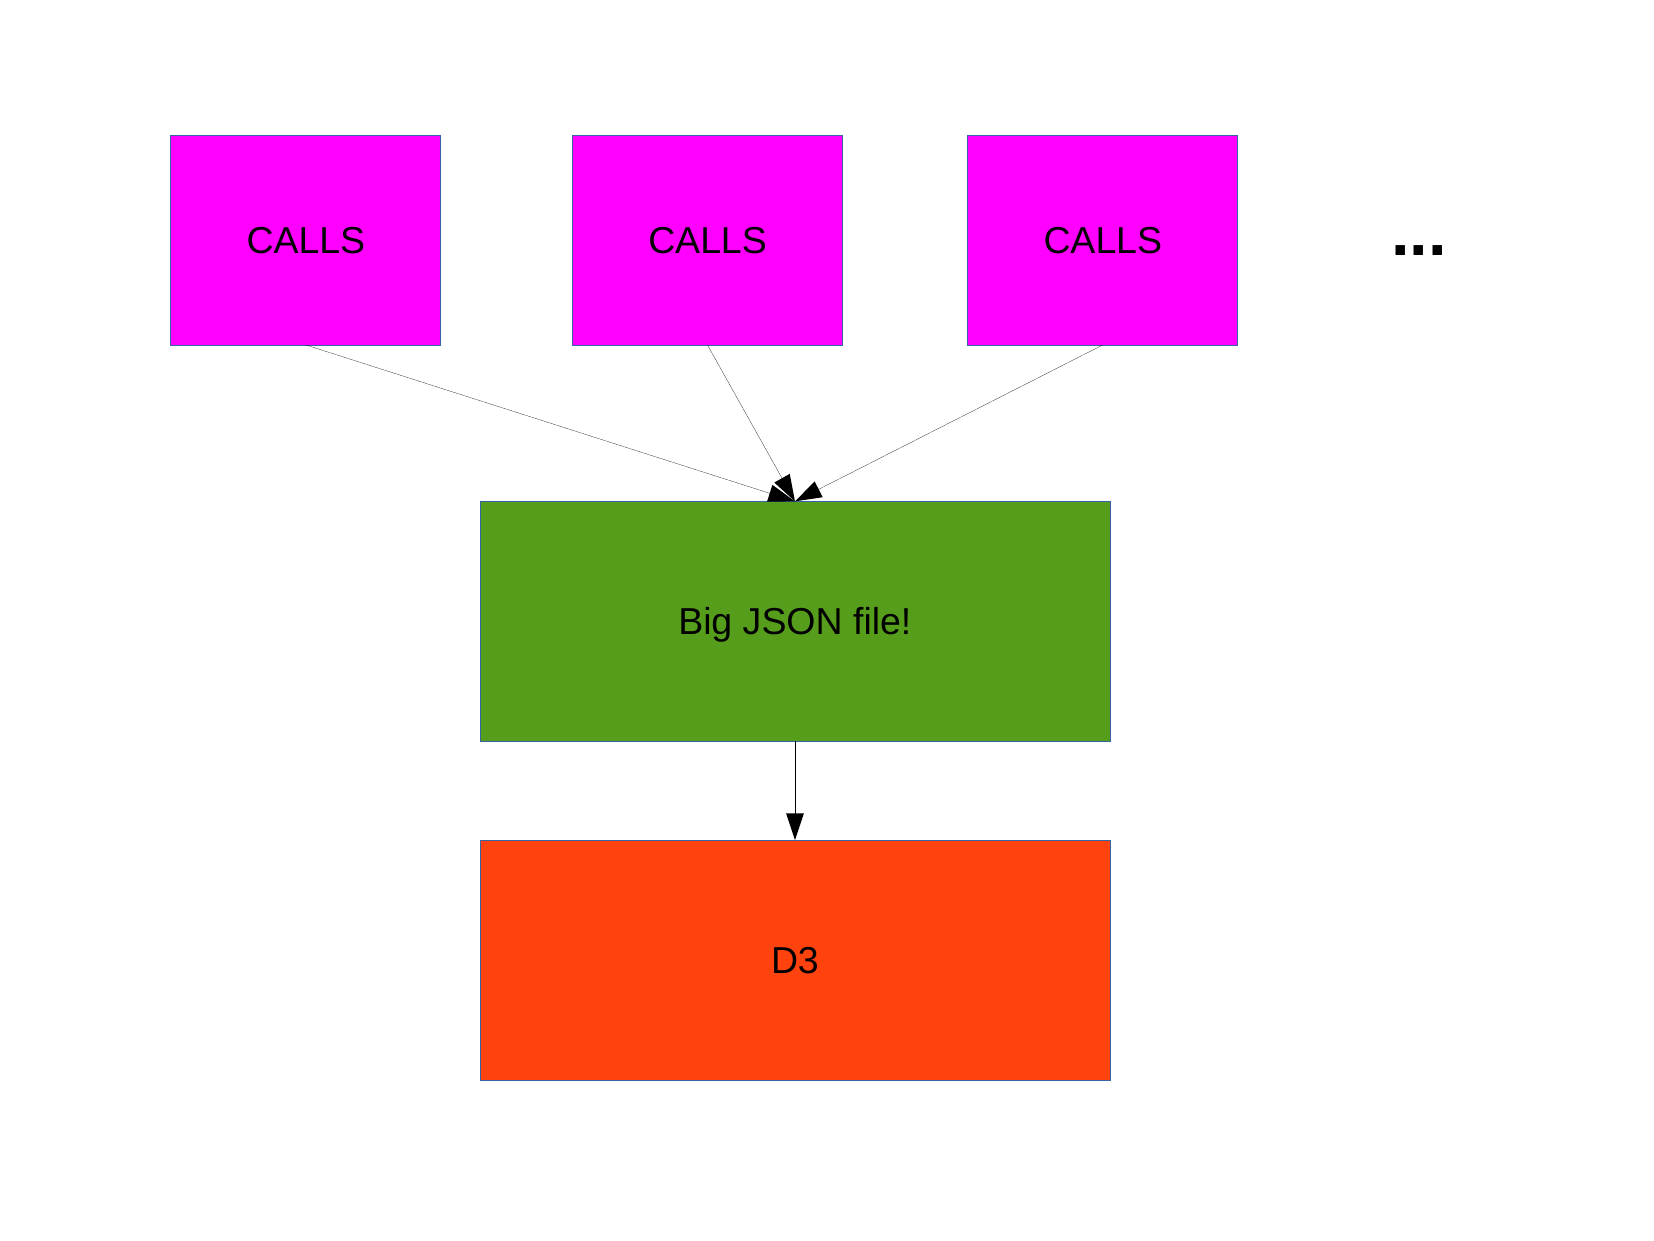

CALLS
CALLS
CALLS
...
Big JSON file!
D3